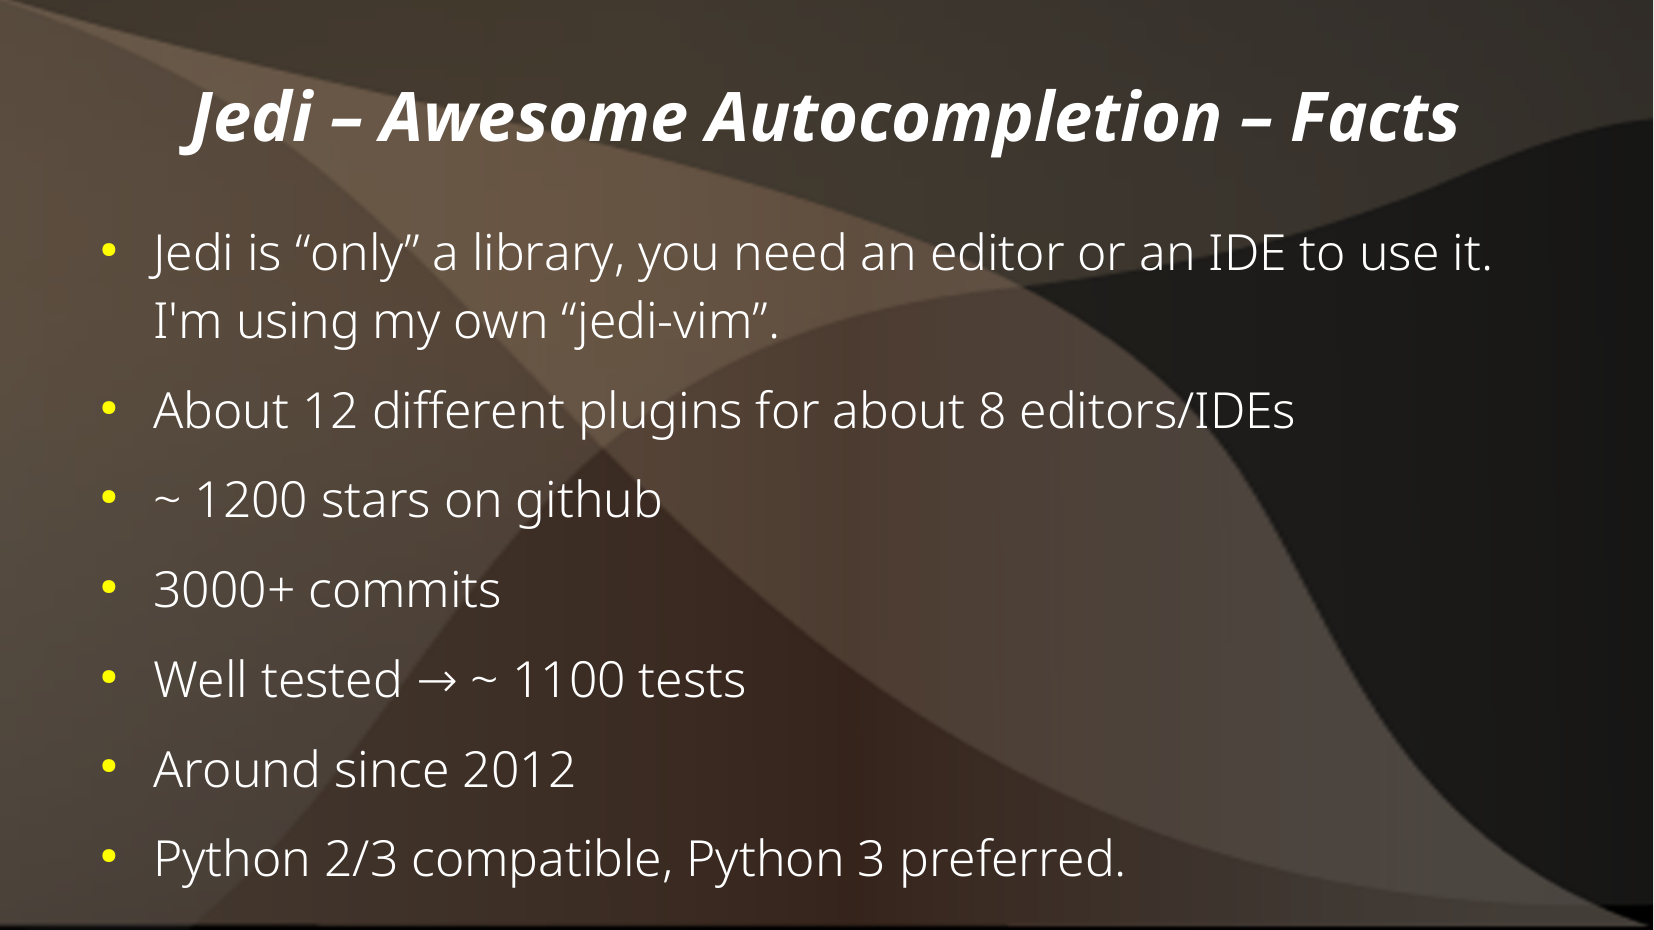

# Jedi – Awesome Autocompletion – Facts
Jedi is “only” a library, you need an editor or an IDE to use it. I'm using my own “jedi-vim”.
About 12 different plugins for about 8 editors/IDEs
~ 1200 stars on github
3000+ commits
Well tested → ~ 1100 tests
Around since 2012
Python 2/3 compatible, Python 3 preferred.